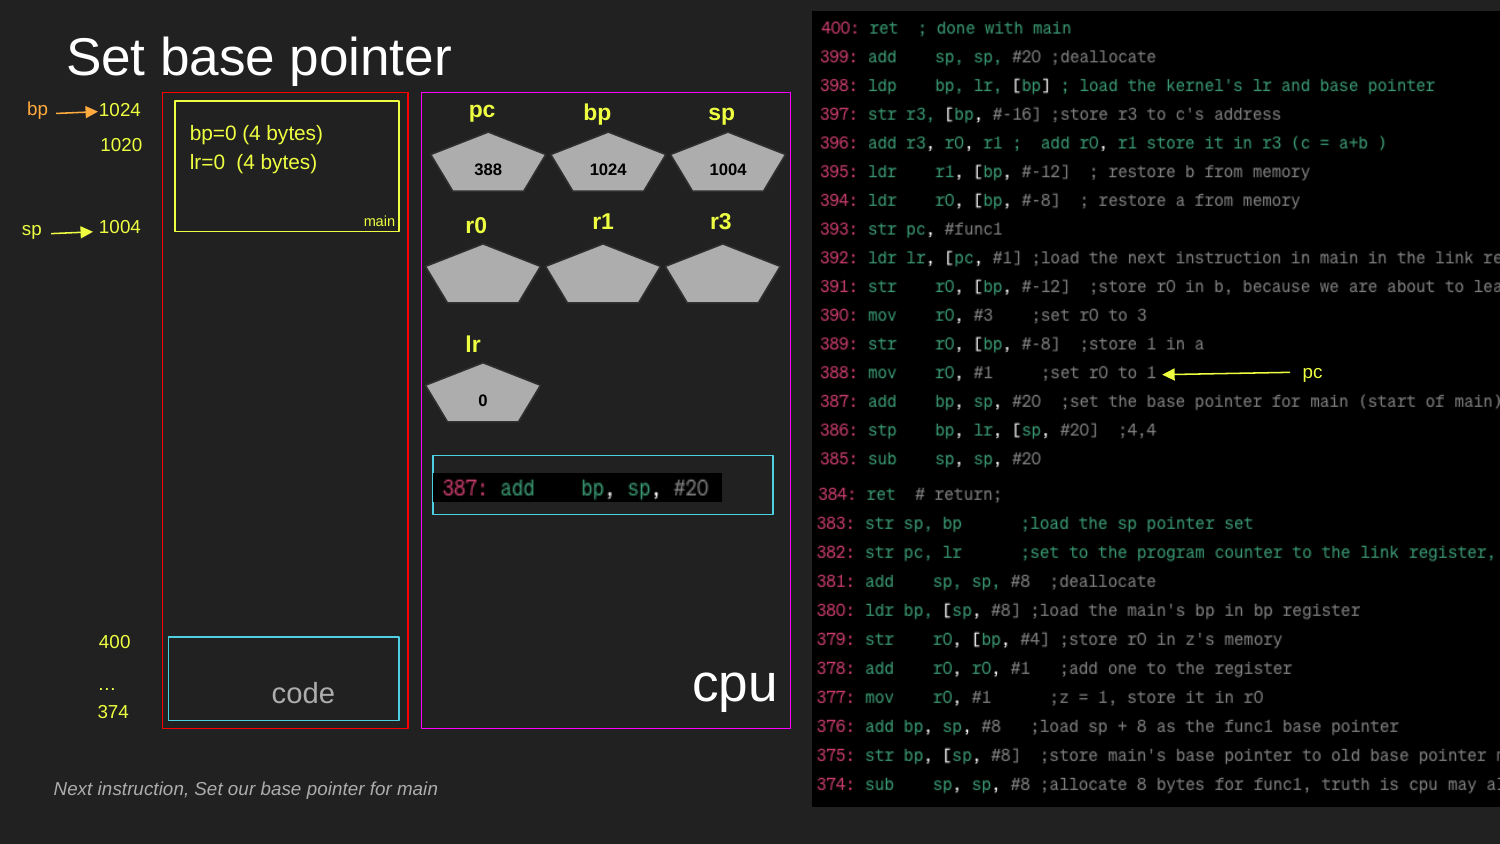

# Set base pointer
pc
bp
1024
bp
sp
bp=0 (4 bytes)
lr=0 (4 bytes)
1020
388
1024
1004
r1
r3
r0
main
1004
sp
lr
pc
0
400
cpu
…
code
374
Next instruction, Set our base pointer for main